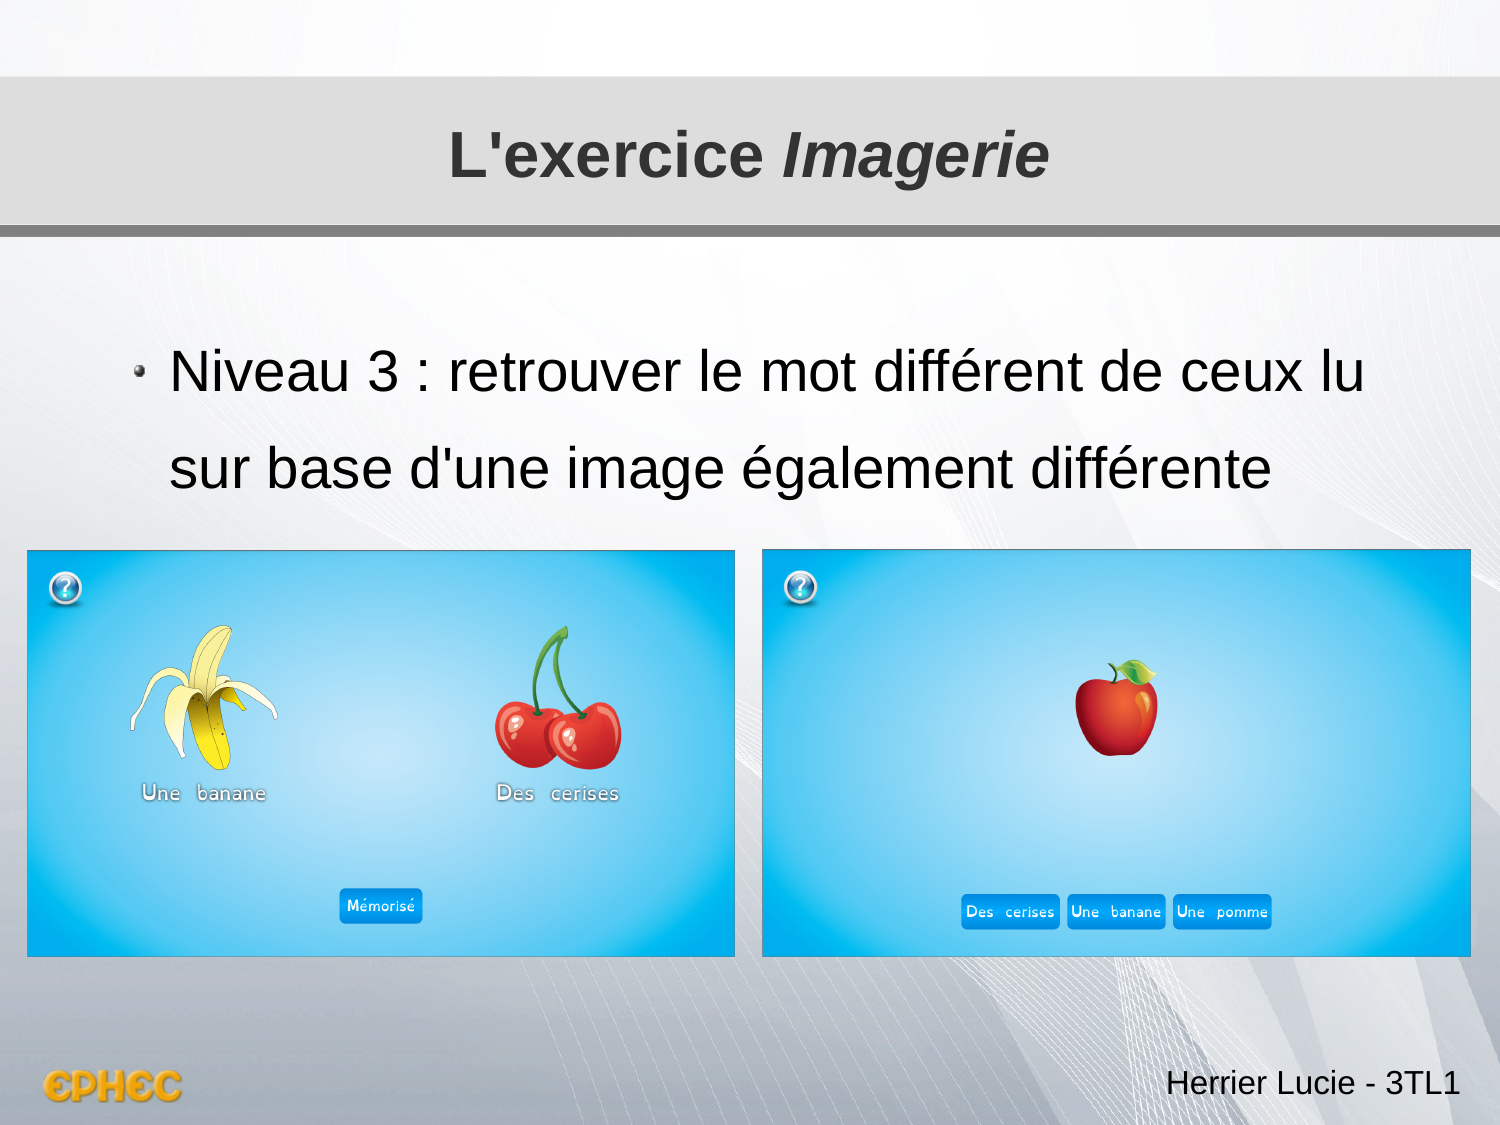

# L'exercice Imagerie
Niveau 3 : retrouver le mot différent de ceux lu sur base d'une image également différente
Herrier Lucie - 3TL1